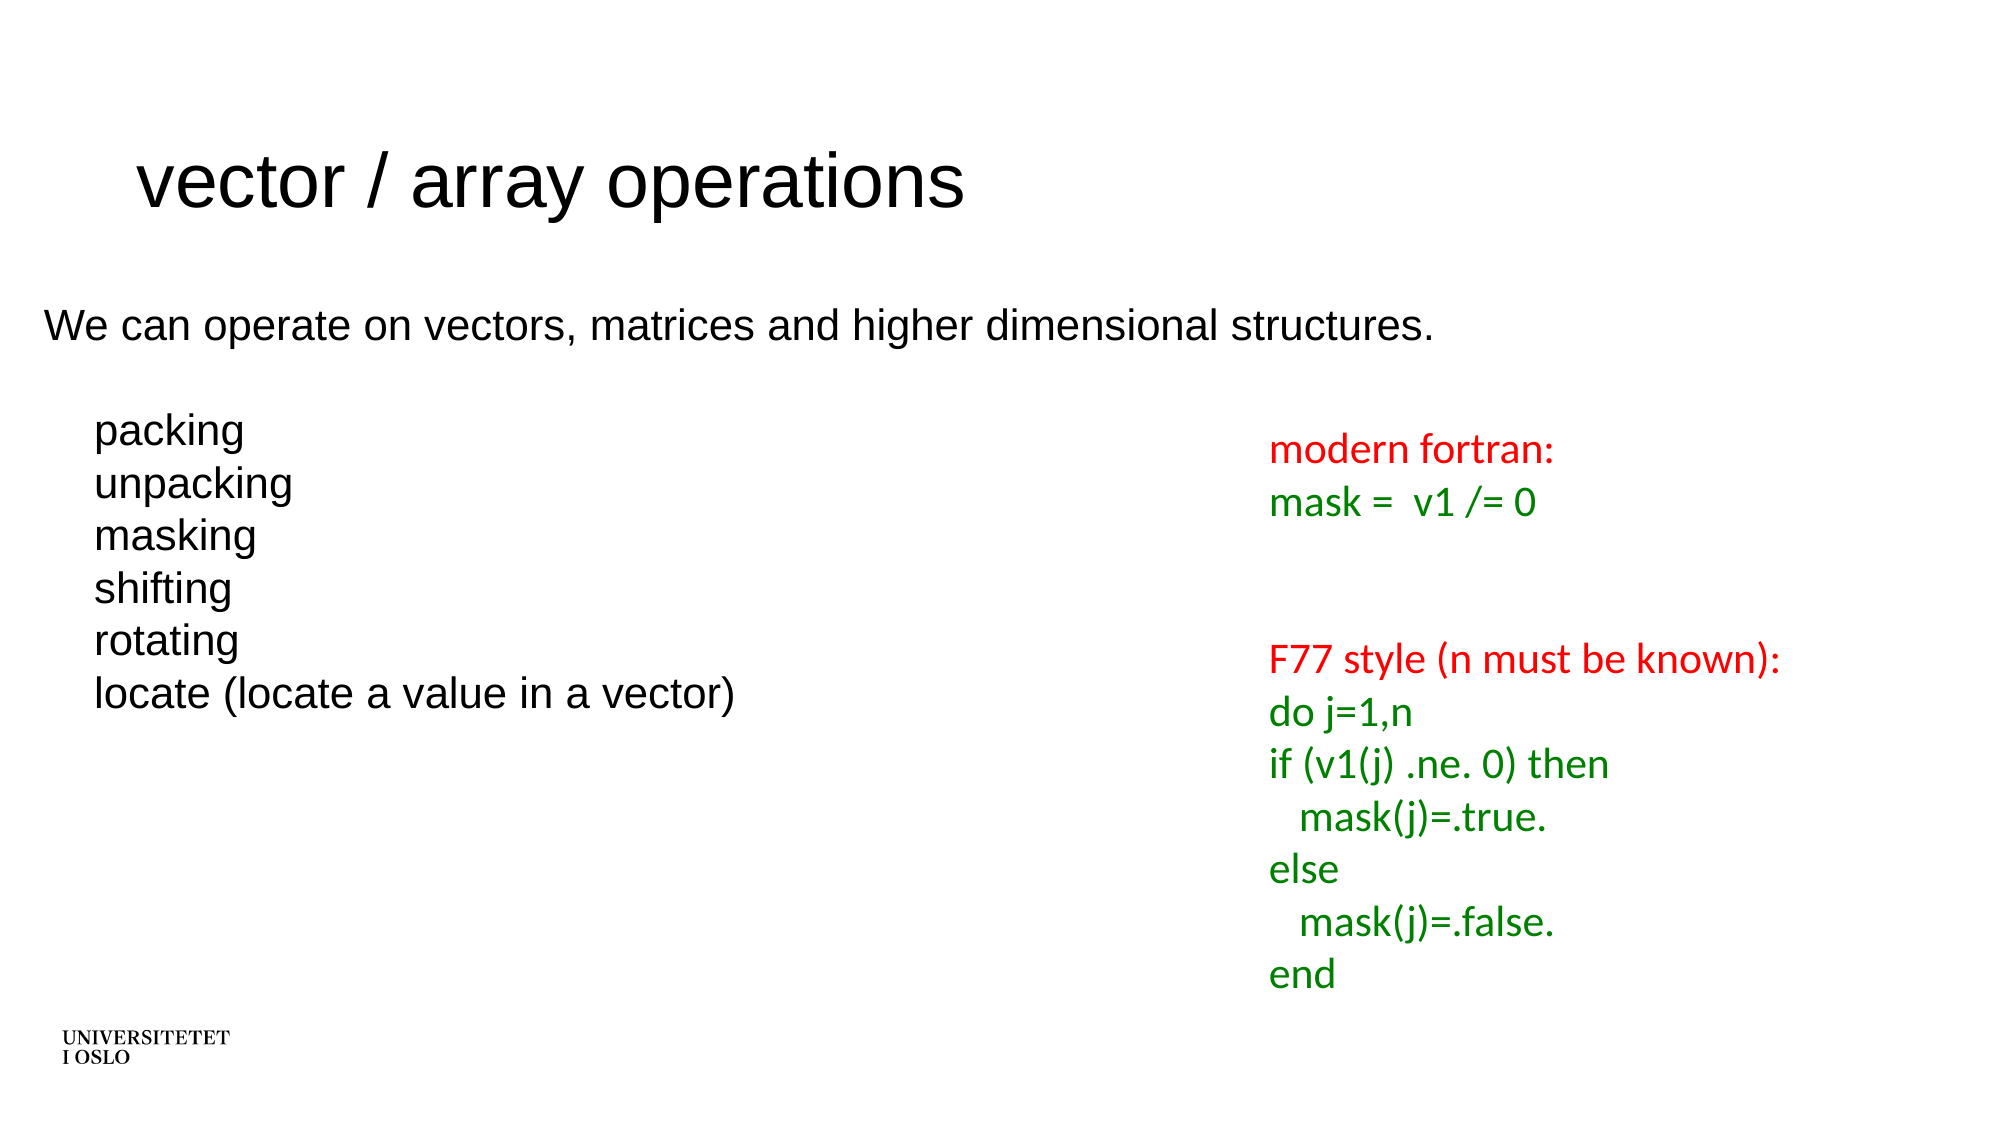

# vector / array operations
We can operate on vectors, matrices and higher dimensional structures.
packing
unpacking
masking
shifting
rotating
locate (locate a value in a vector)
modern fortran:
mask = v1 /= 0
F77 style (n must be known):
do j=1,n
if (v1(j) .ne. 0) then
 mask(j)=.true.
else
 mask(j)=.false.
end